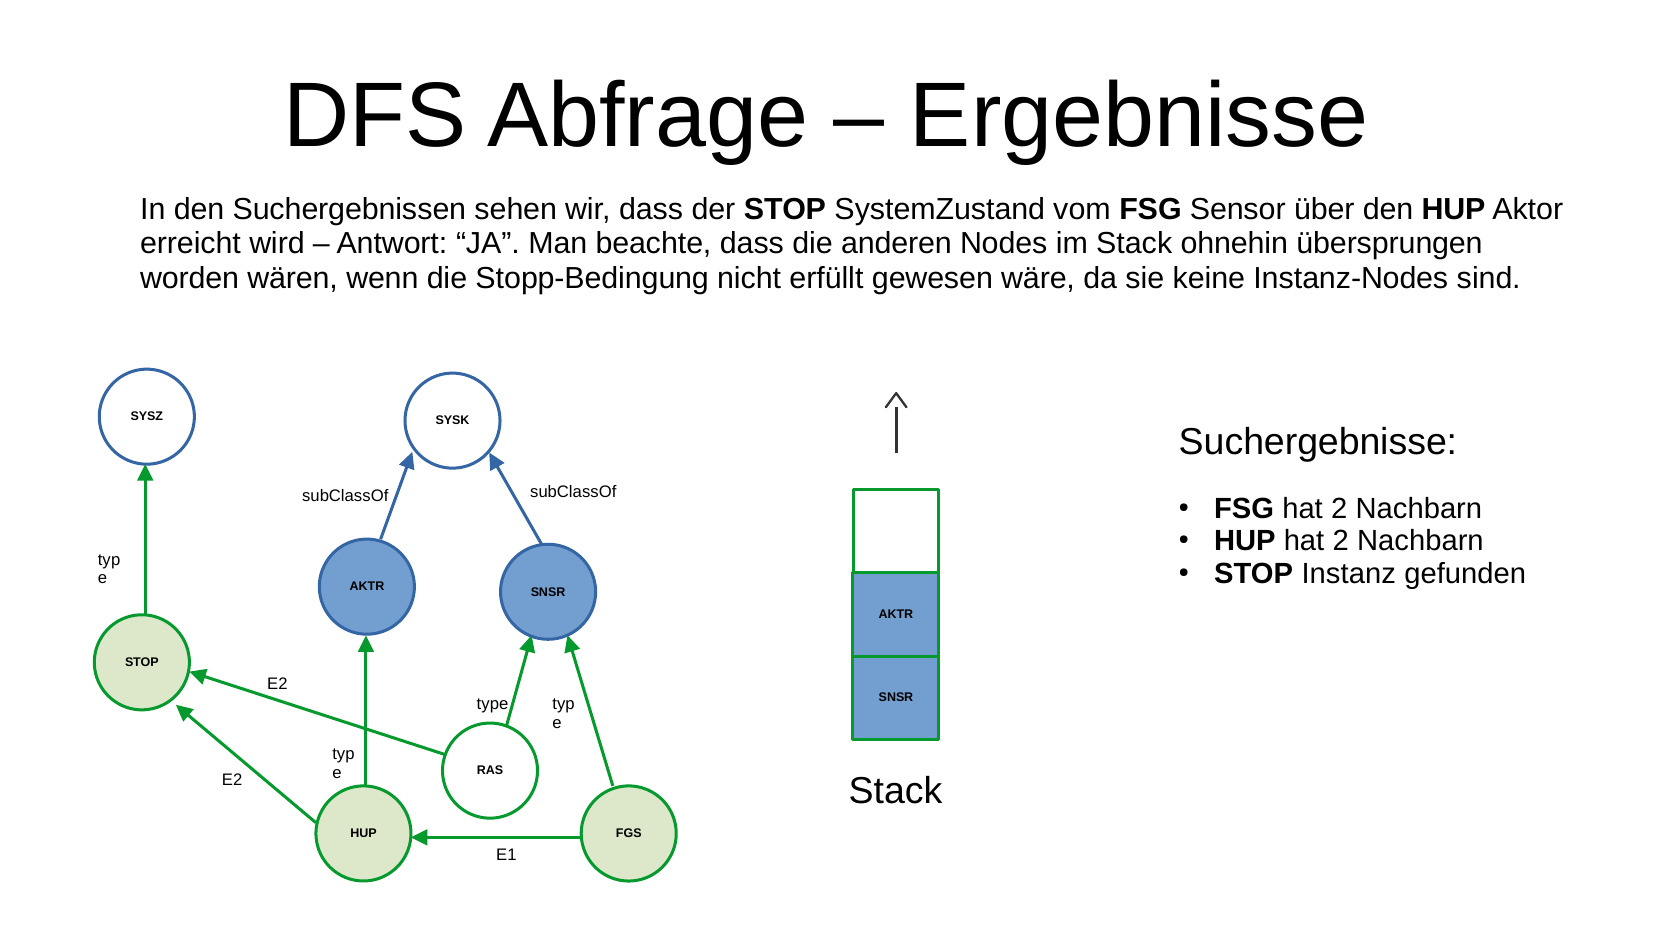

# DFS Abfrage – Ergebnisse
In den Suchergebnissen sehen wir, dass der STOP SystemZustand vom FSG Sensor über den HUP Aktor erreicht wird – Antwort: “JA”. Man beachte, dass die anderen Nodes im Stack ohnehin übersprungen worden wären, wenn die Stopp-Bedingung nicht erfüllt gewesen wäre, da sie keine Instanz-Nodes sind.
SYSZ
SYSK
Suchergebnisse:
subClassOf
subClassOf
FSG hat 2 Nachbarn
HUP hat 2 Nachbarn
STOP Instanz gefunden
AKTR
type
SNSR
AKTR
STOP
SNSR
E2
type
type
RAS
type
Stack
E2
FGS
HUP
E1